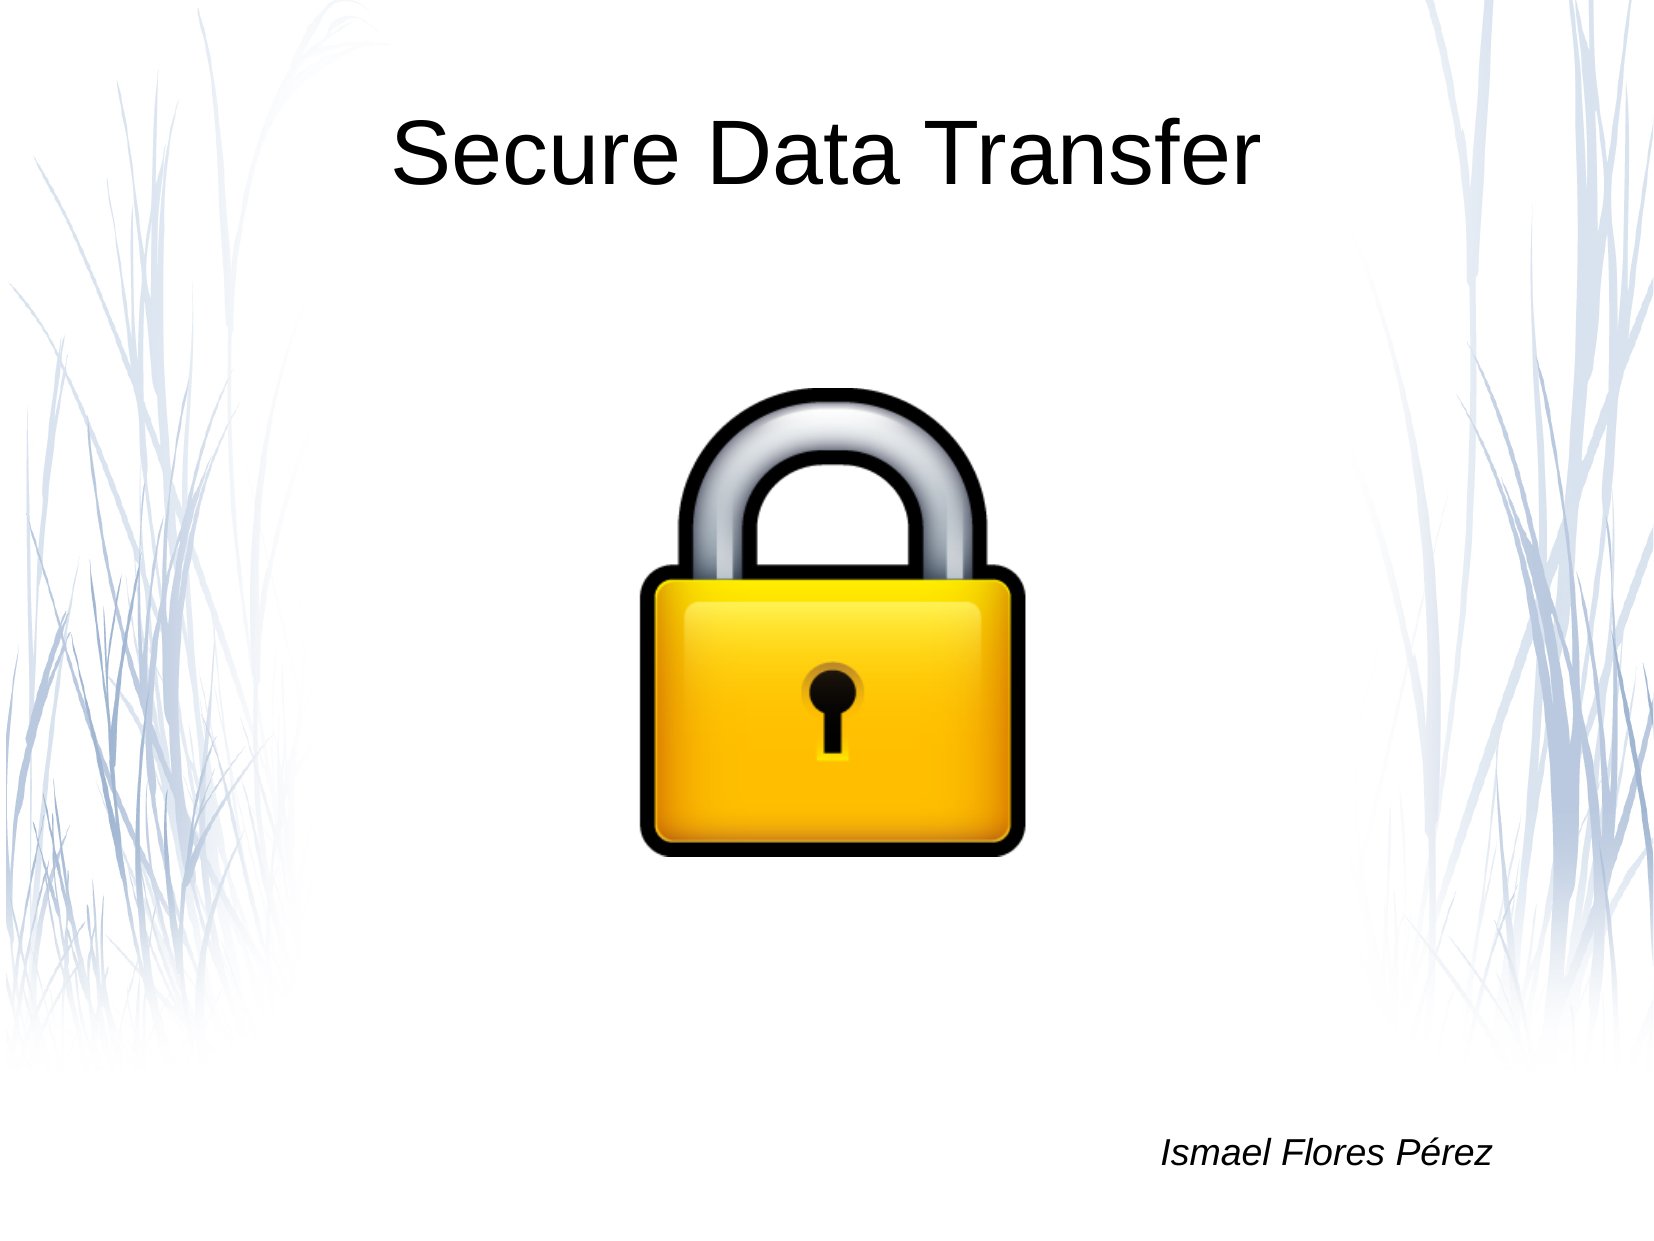

# Secure Data Transfer
Ismael Flores Pérez